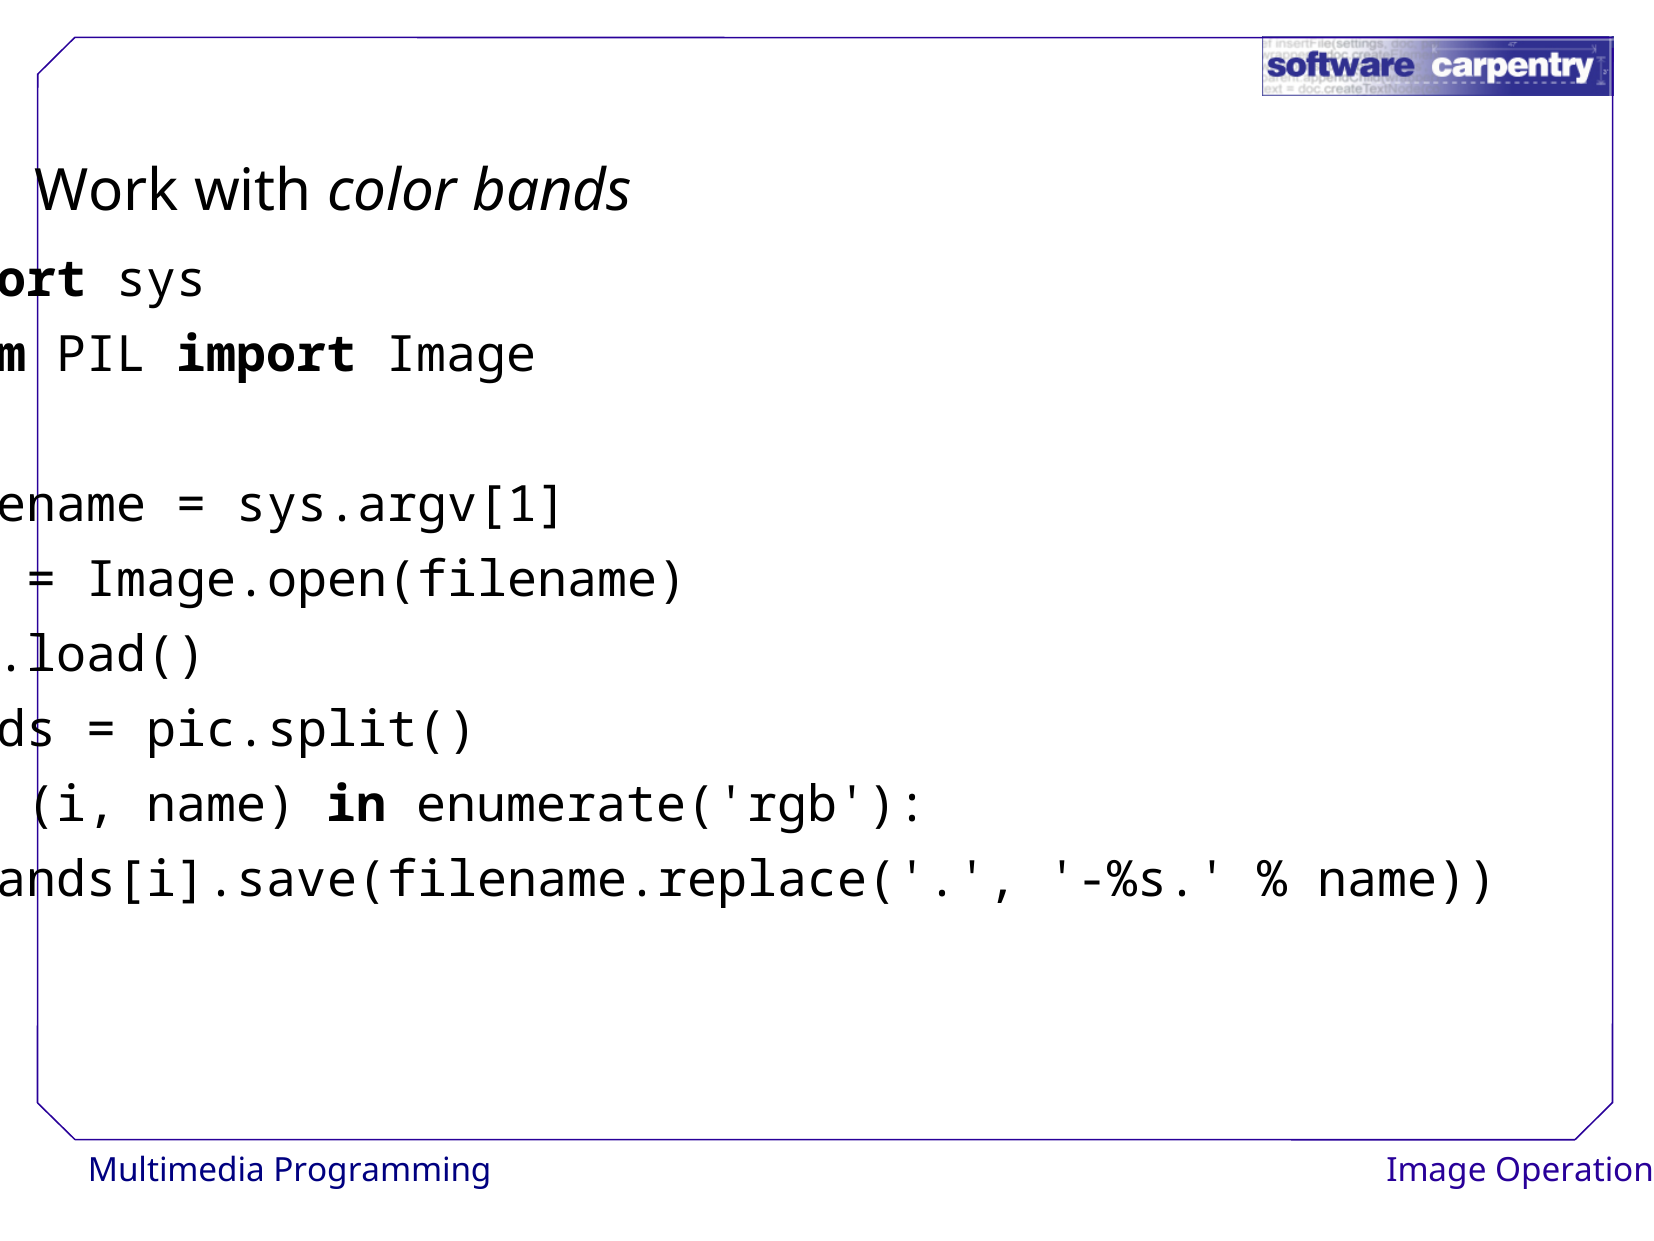

Work with color bands
import sys
from PIL import Image
filename = sys.argv[1]
pic = Image.open(filename)
pic.load()
bands = pic.split()
for (i, name) in enumerate('rgb'):
 bands[i].save(filename.replace('.', '-%s.' % name))